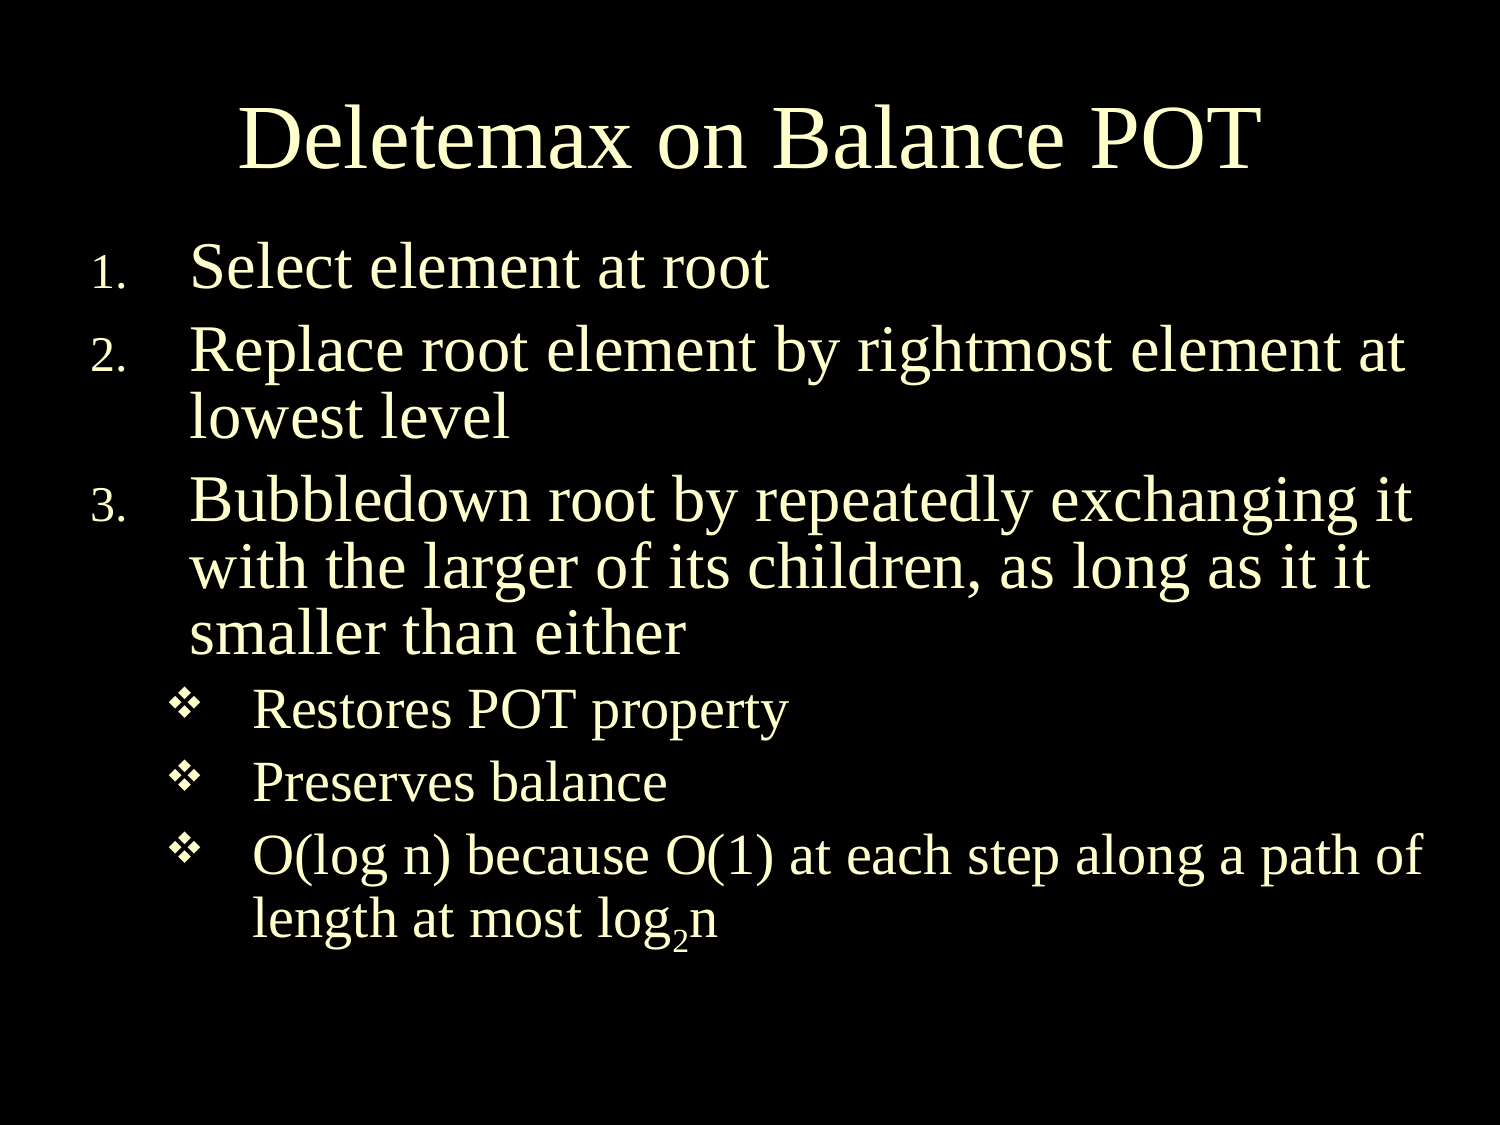

# Deletemax on Balance POT
Select element at root
Replace root element by rightmost element at lowest level
Bubbledown root by repeatedly exchanging it with the larger of its children, as long as it it smaller than either
Restores POT property
Preserves balance
O(log n) because O(1) at each step along a path of length at most log2n